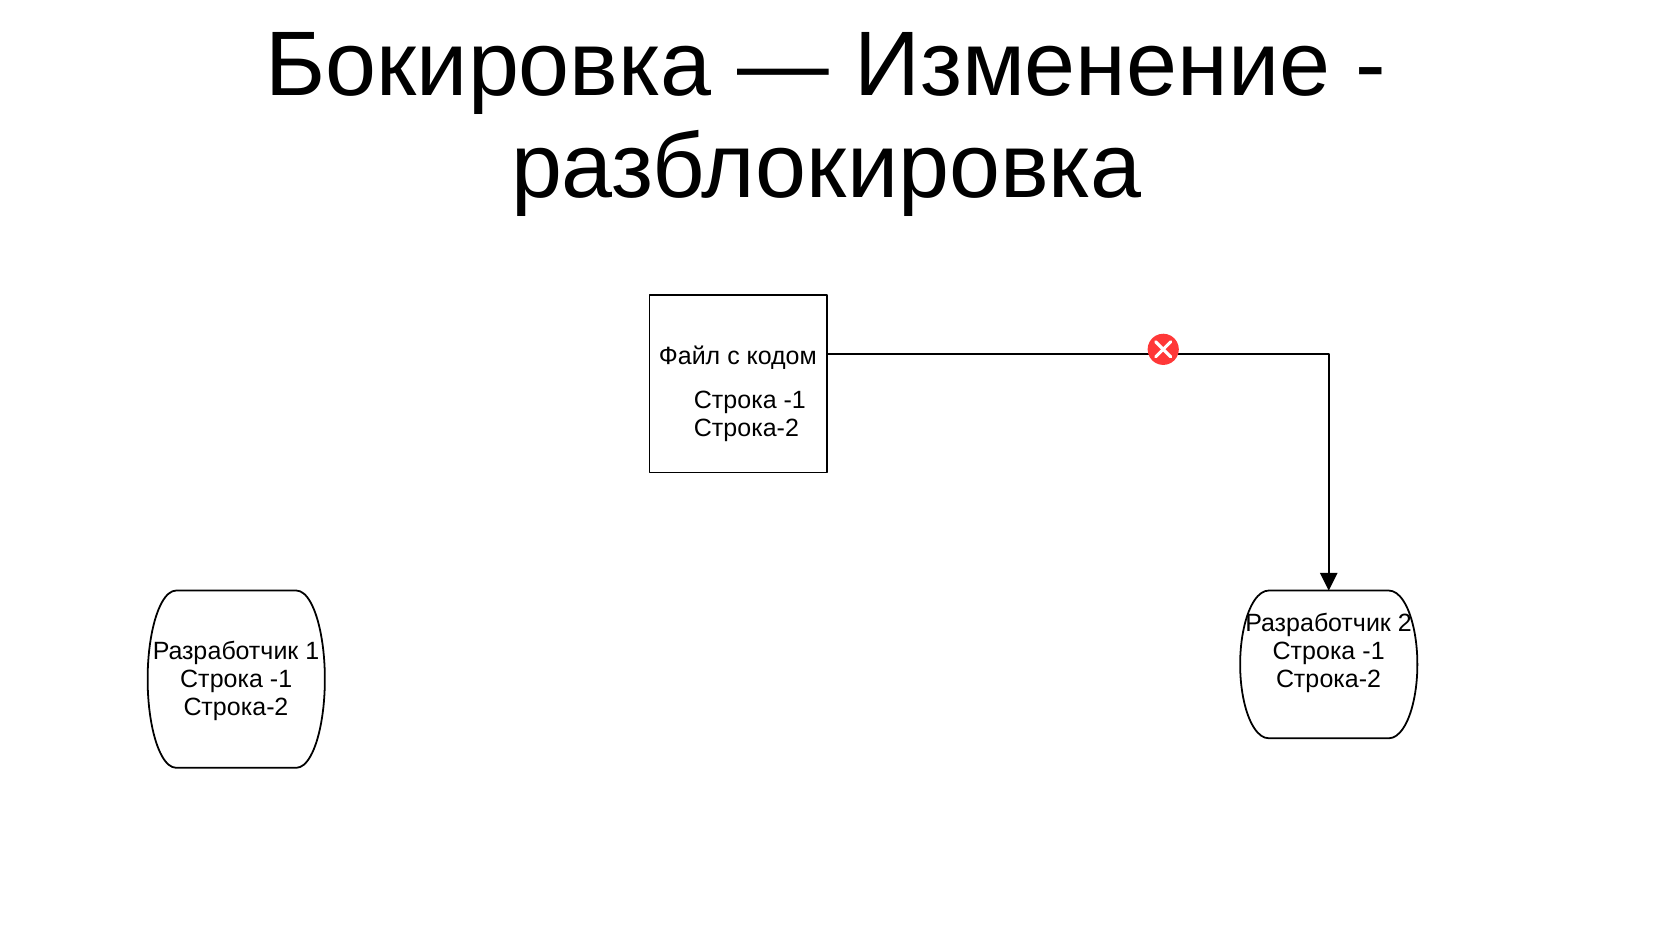

# Бокировка — Изменение - разблокировка
Файл с кодом
Строка -1
Строка-2
Разработчик 1
Строка -1
Строка-2
Разработчик 2
Строка -1
Строка-2